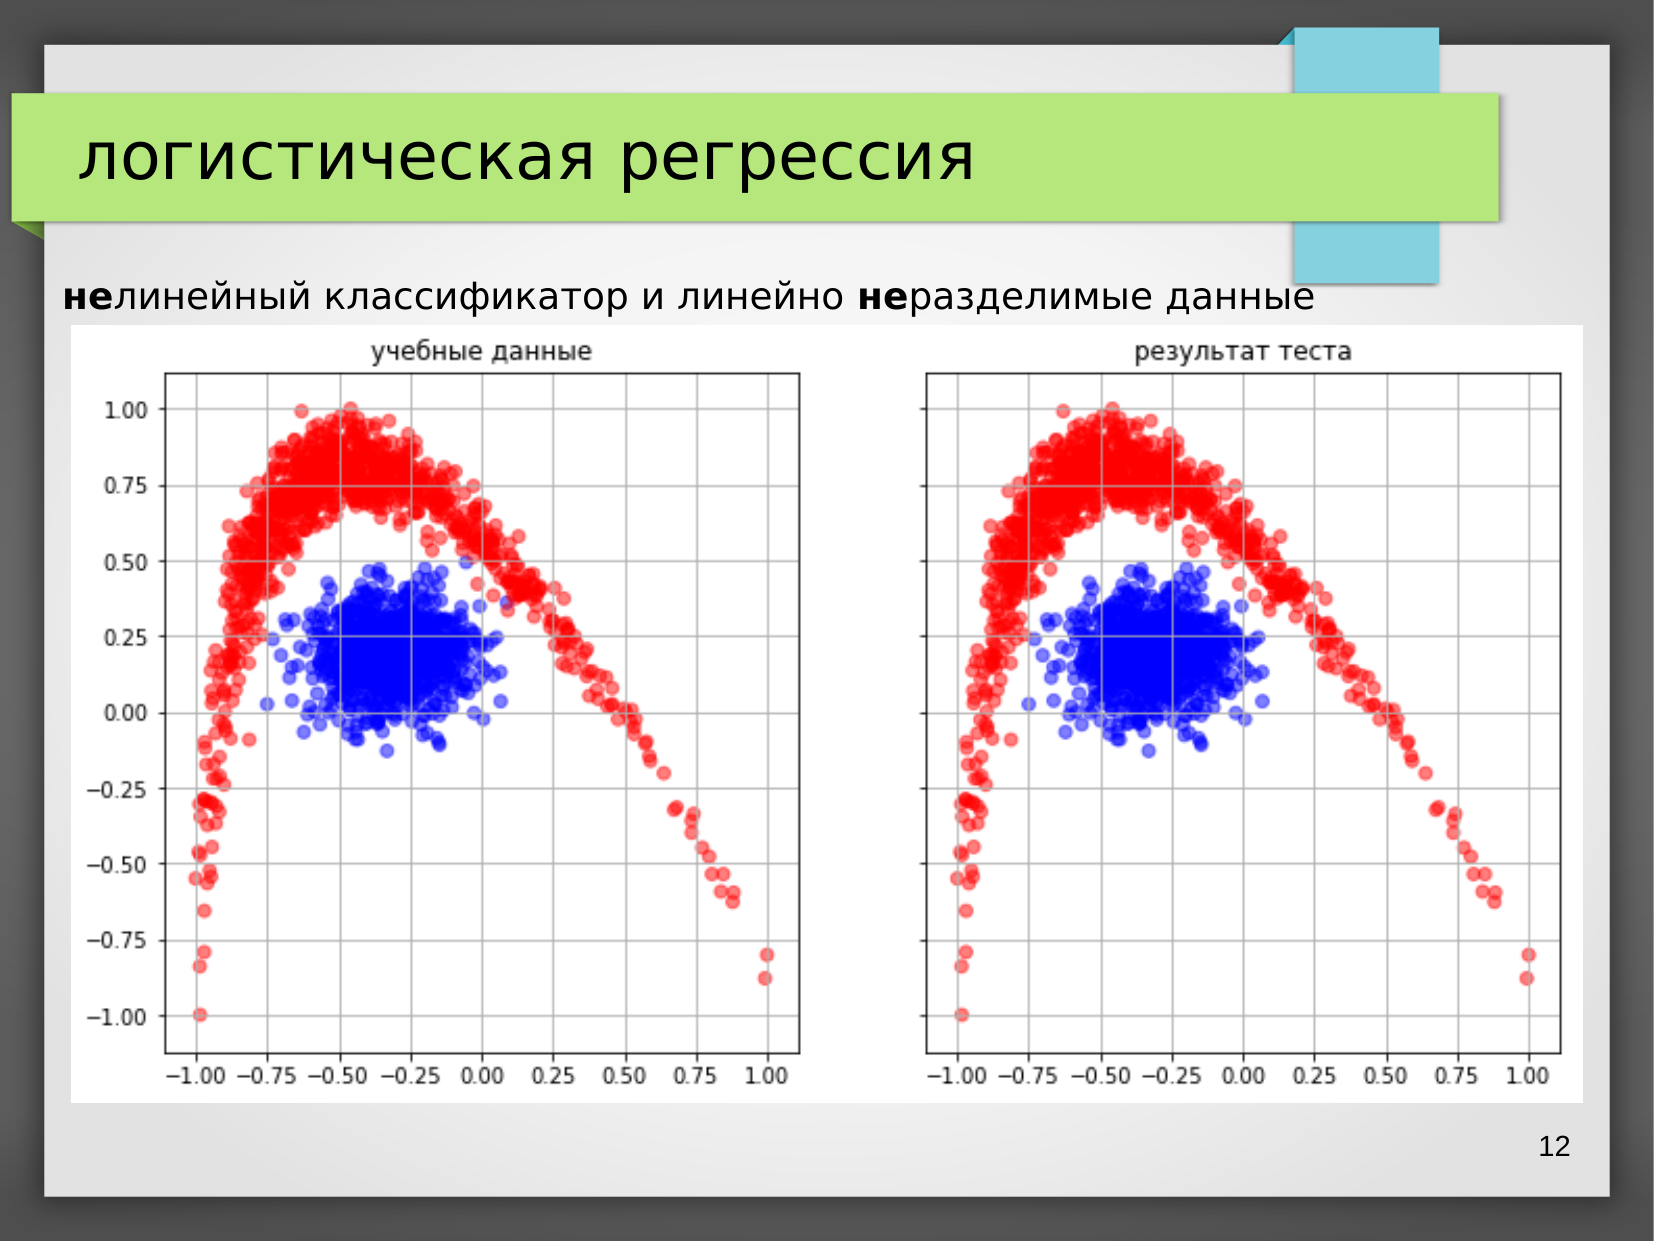

# логистическая регрессия
нелинейный классификатор и линейно неразделимые данные
12